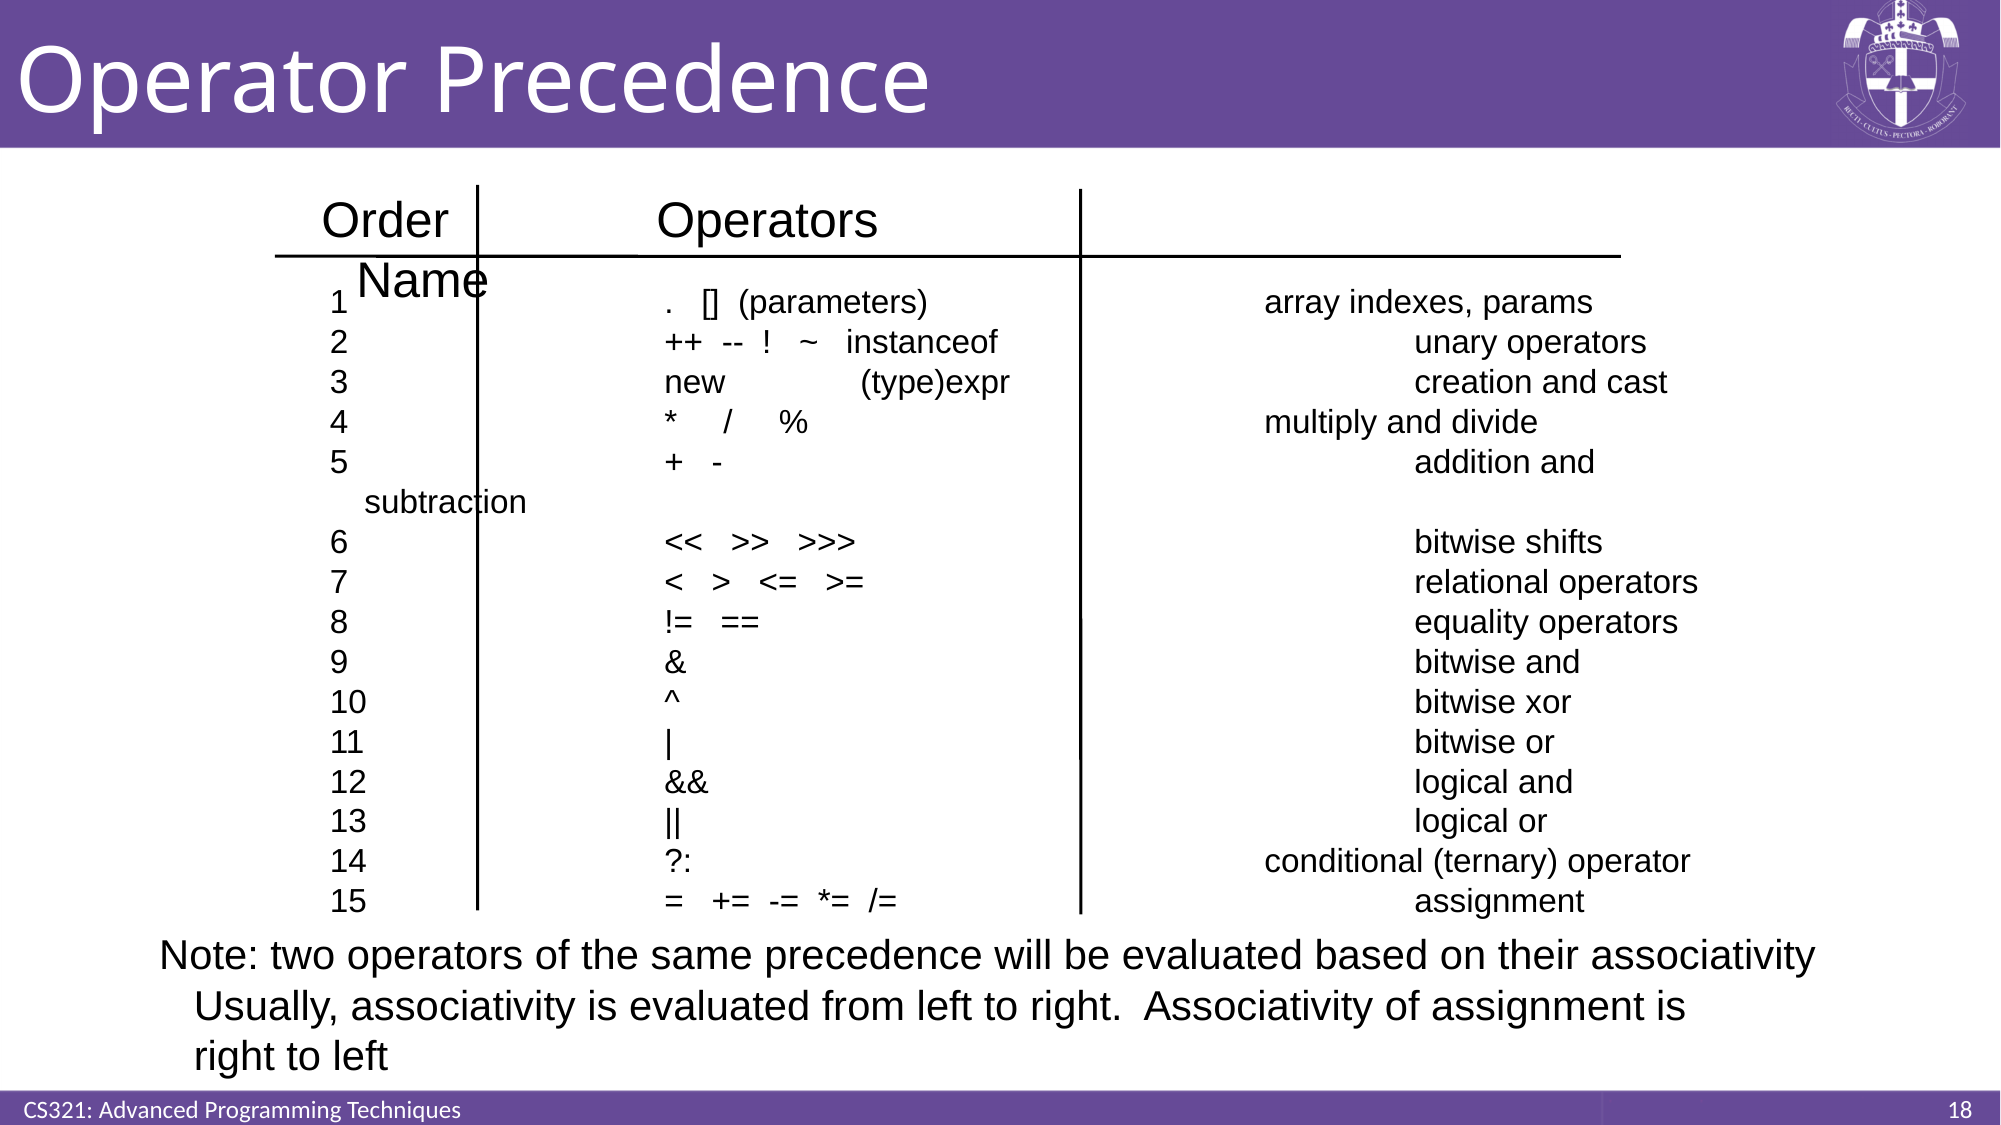

# Operator Precedence
Order		Operators					Name
1			. [] (parameters)			array indexes, params
2			++ -- ! ~ instanceof			unary operators
3			new	 (type)expr			creation and cast
4			* / %				multiply and divide
5			+ - 					addition and subtraction
6			<< >> >>>				bitwise shifts
7			< > <= >=				relational operators
8			!= ==					equality operators
9			&					bitwise and
10		^					bitwise xor
11			|					bitwise or
12		&&					logical and
13		||					logical or
14		?:			 	conditional (ternary) operator
15		= += -= *= /=				assignment
Note: two operators of the same precedence will be evaluated based on their associativity
	Usually, associativity is evaluated from left to right. Associativity of assignment is
	right to left
CS321: Advanced Programming Techniques